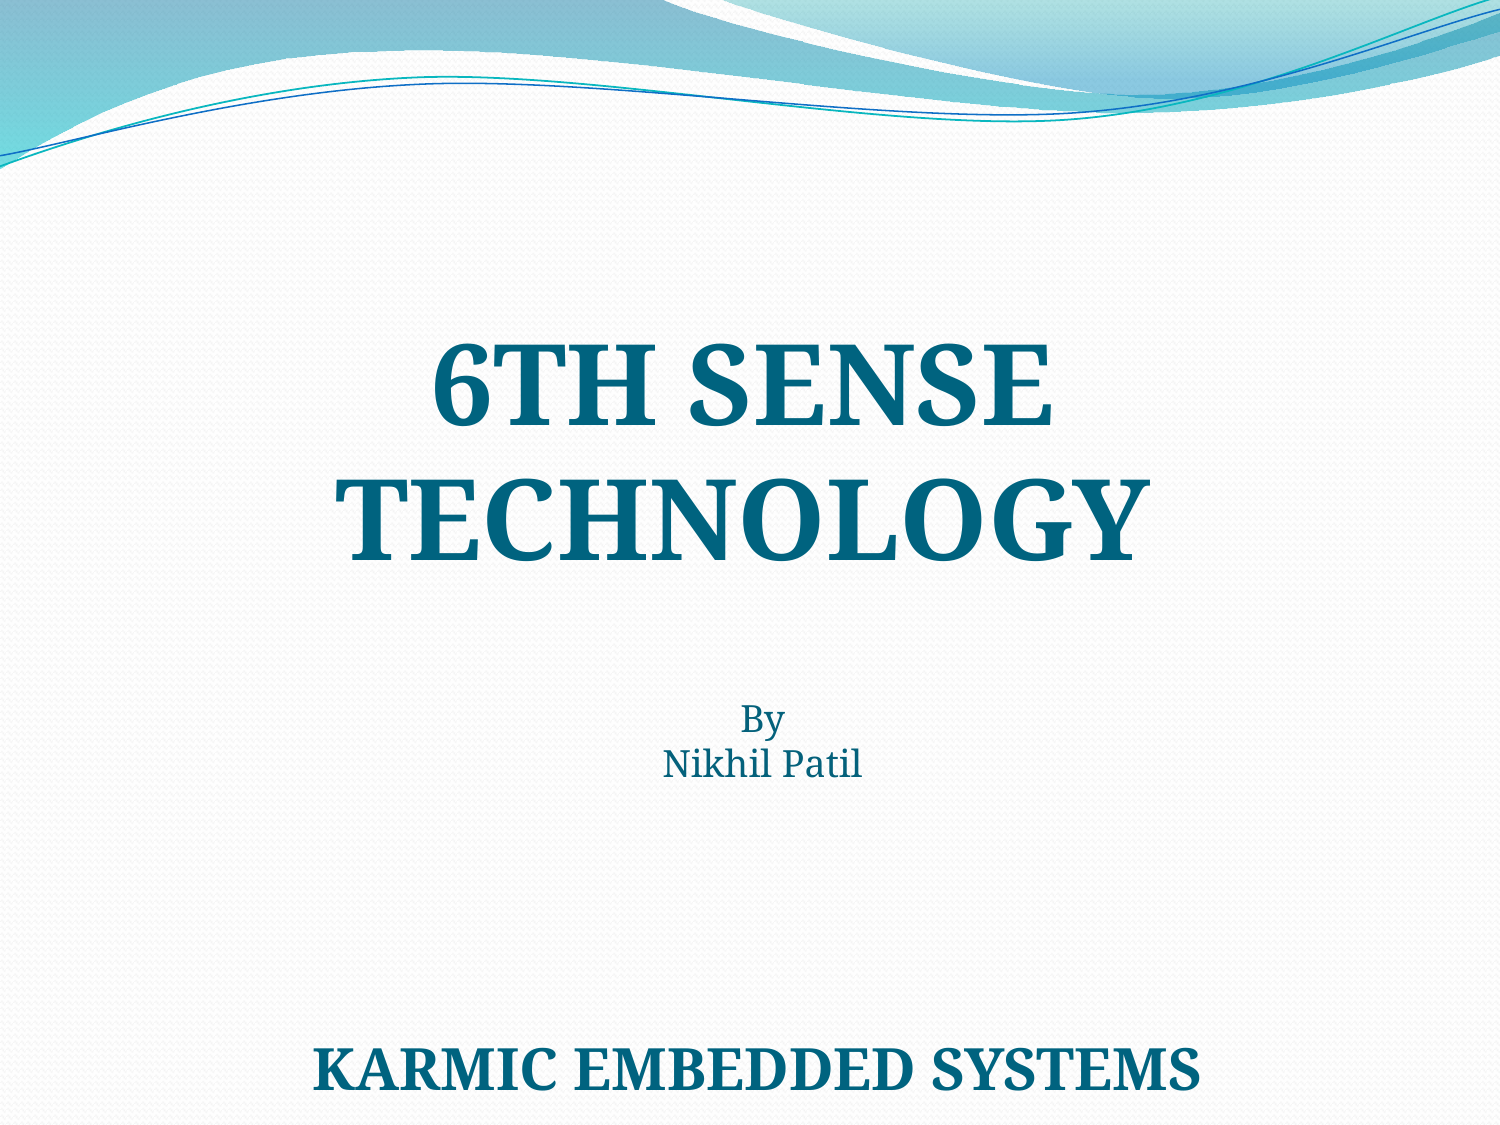

6TH SENSE TECHNOLOGY
 By
 Nikhil Patil
KARMIC EMBEDDED SYSTEMS